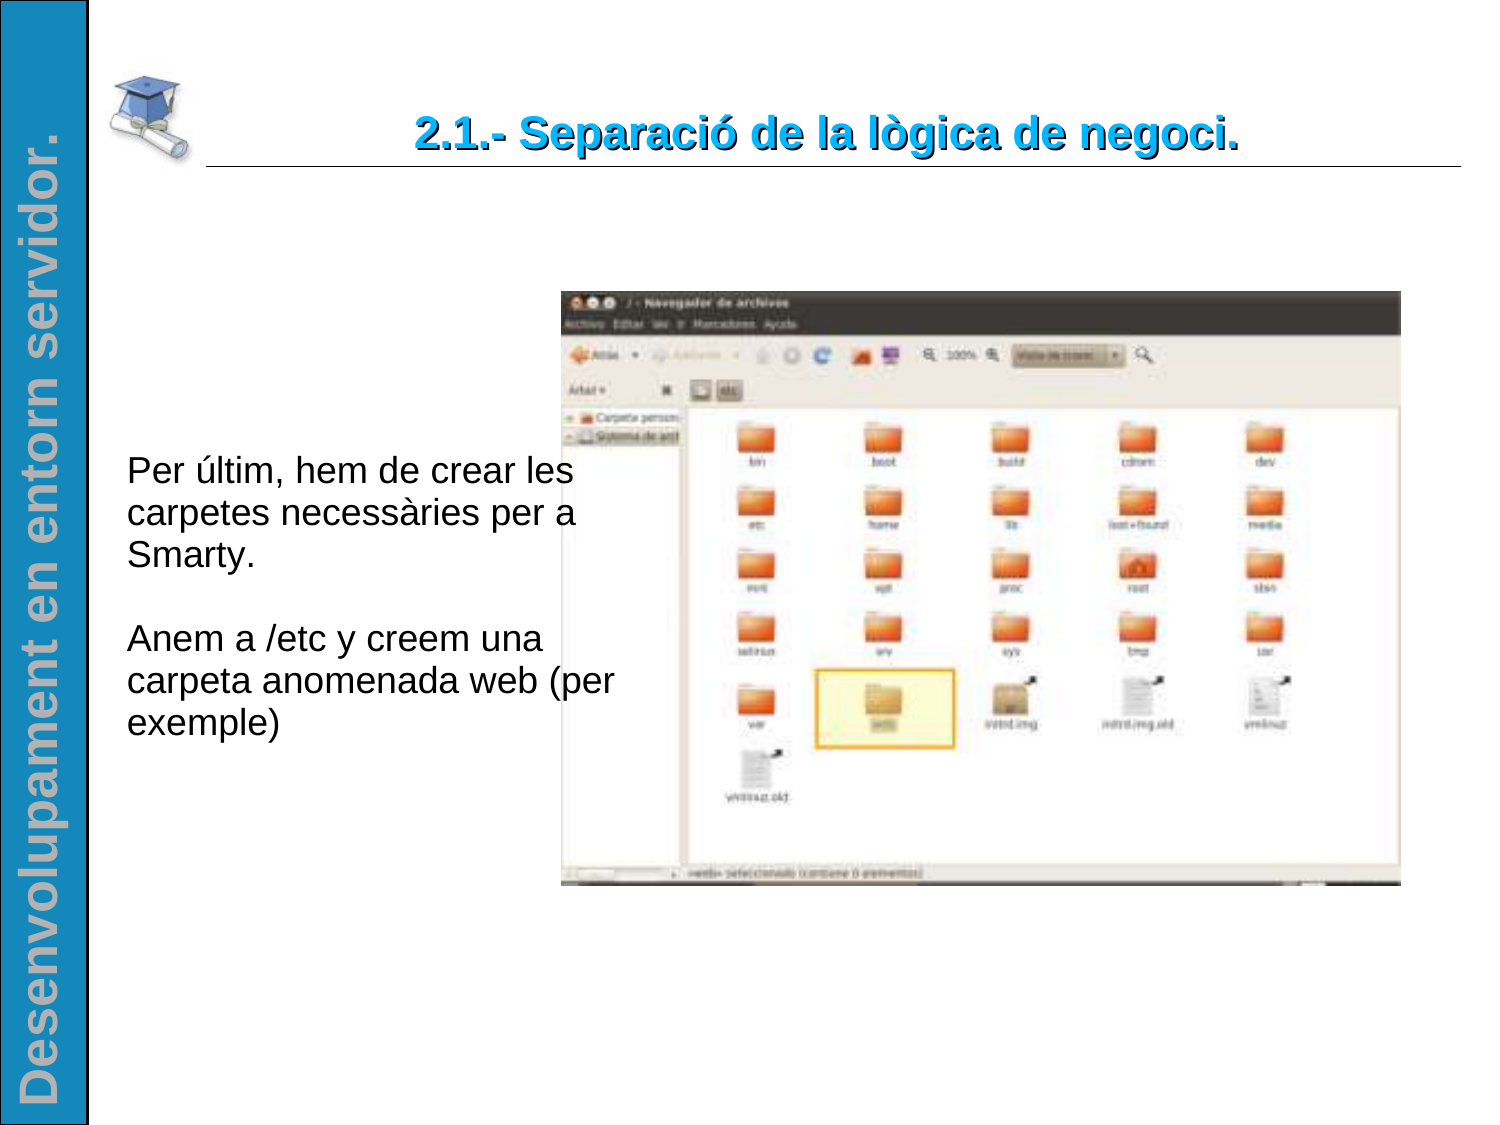

# 2.1.- Separació de la lògica de negoci.
Per últim, hem de crear les carpetes necessàries per a
Smarty.
Anem a /etc y creem una
carpeta anomenada web (per
exemple)